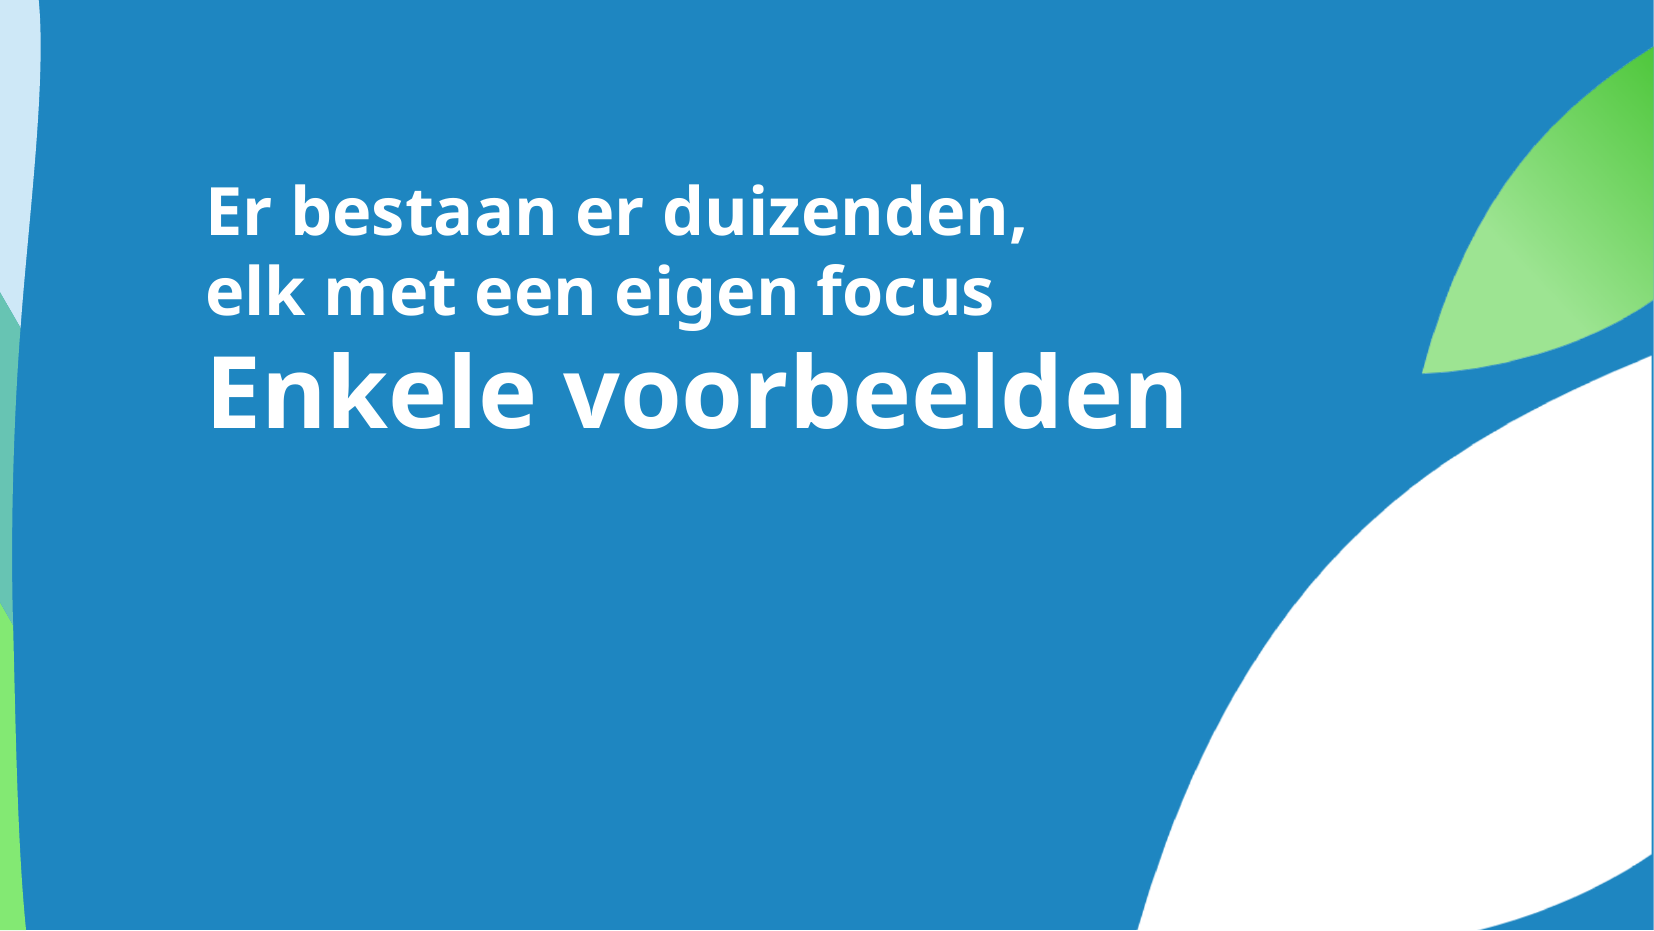

Er bestaan er duizenden,
elk met een eigen focus
Enkele voorbeelden